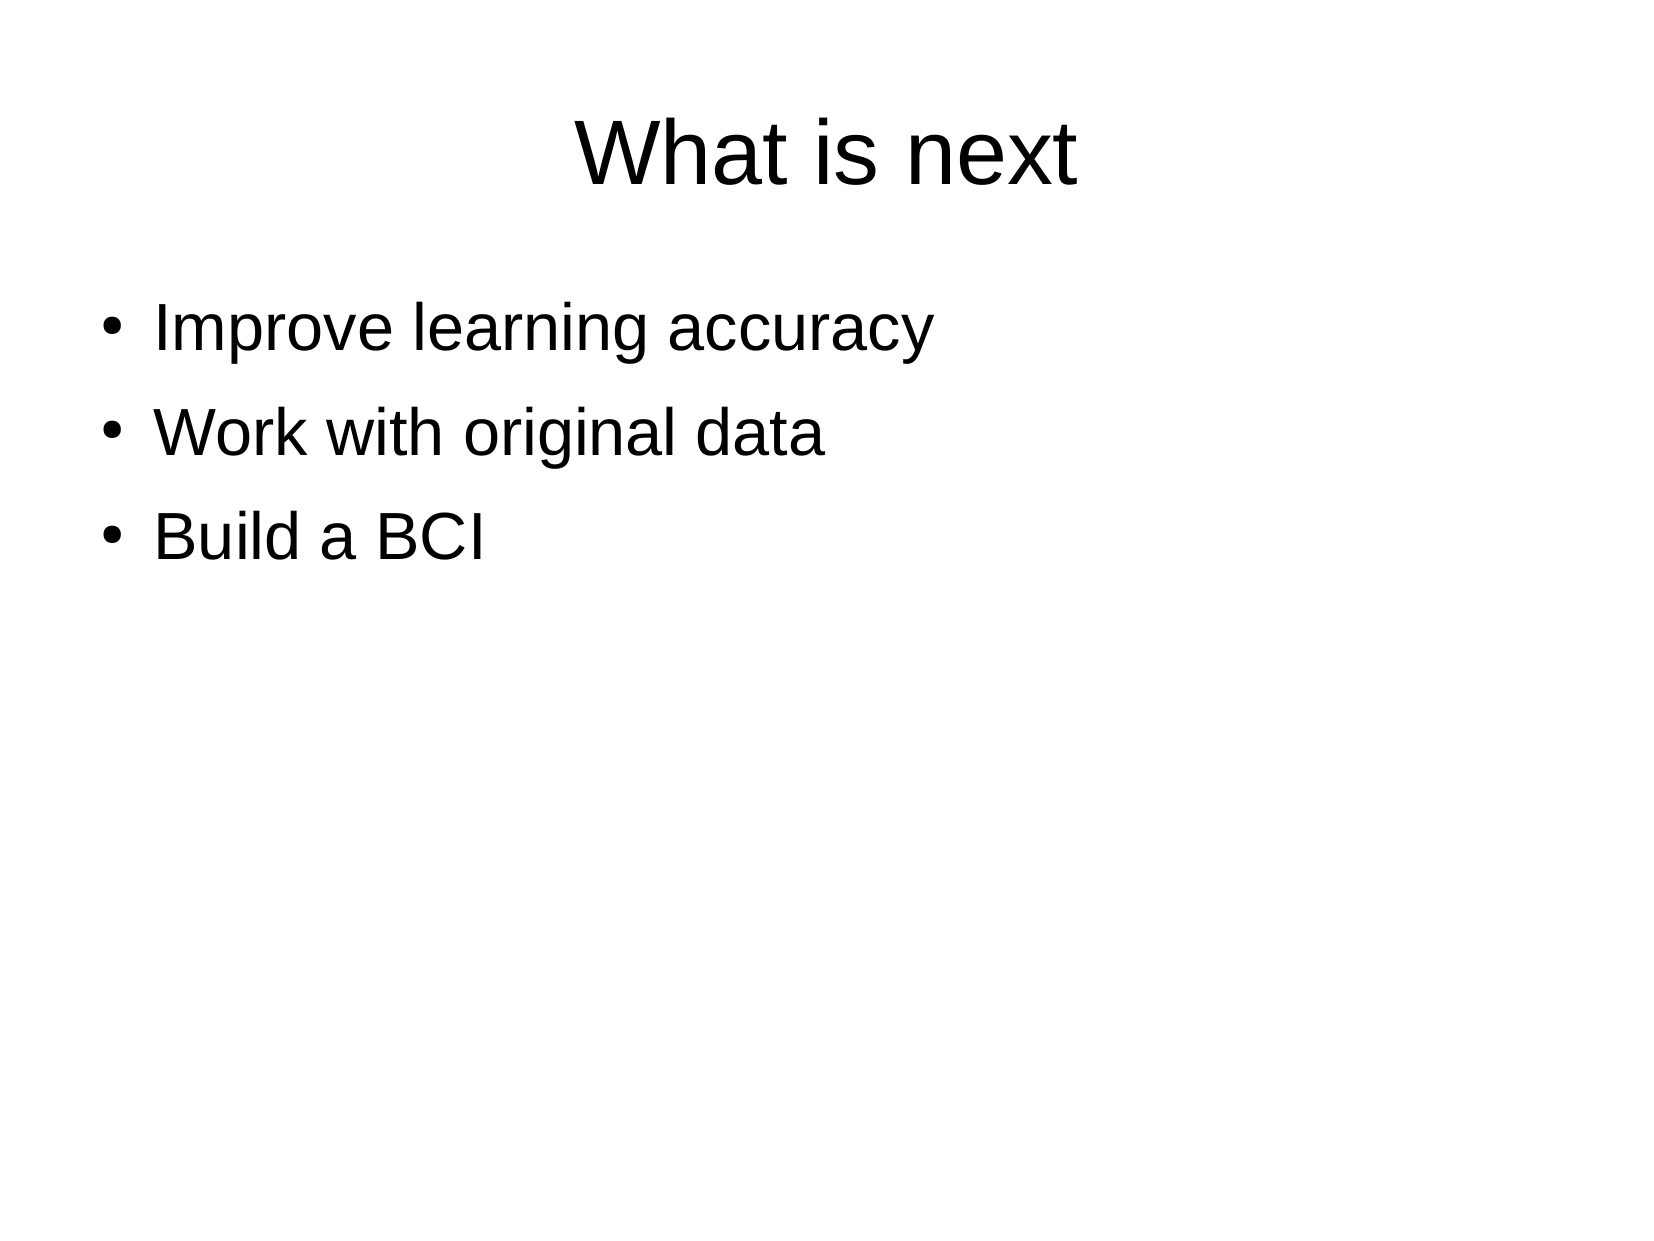

# What is next
Improve learning accuracy
Work with original data
Build a BCI